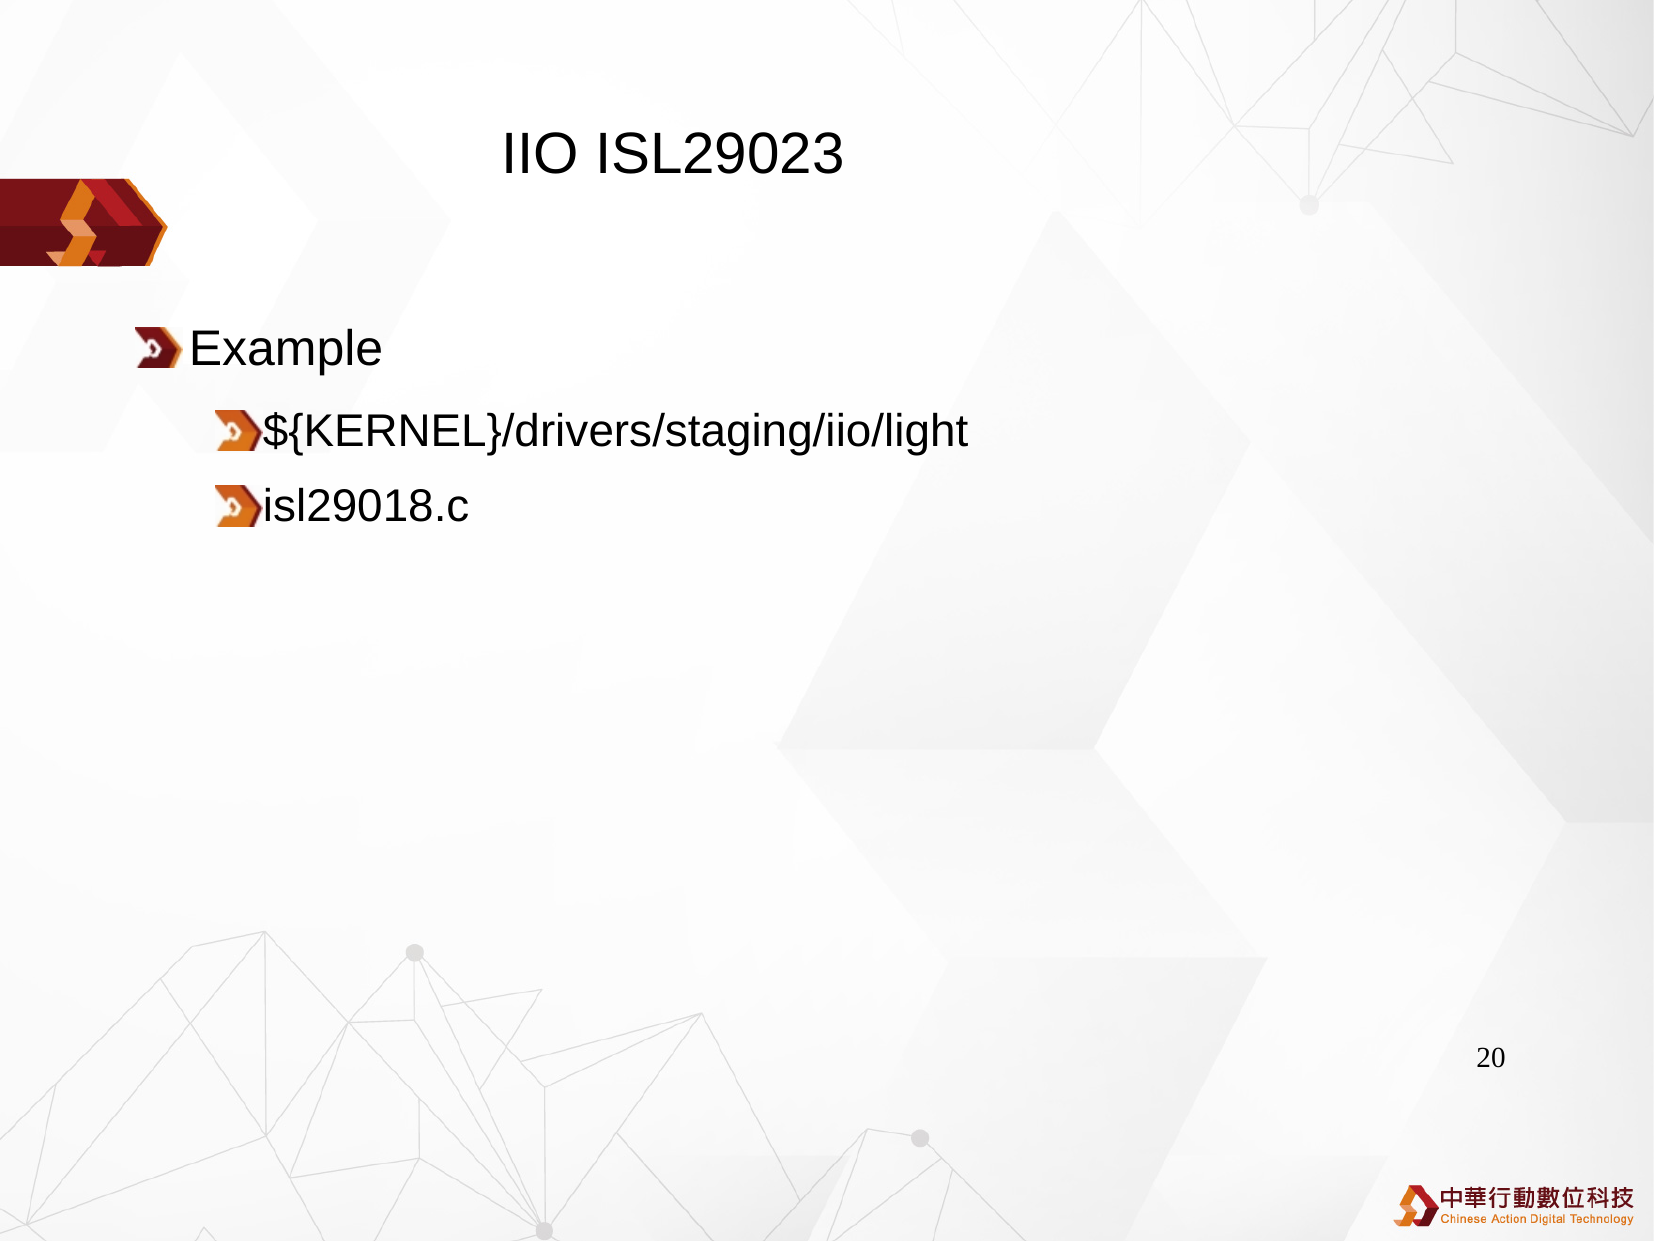

# IIO ISL29023
Example
${KERNEL}/drivers/staging/iio/light
isl29018.c
20